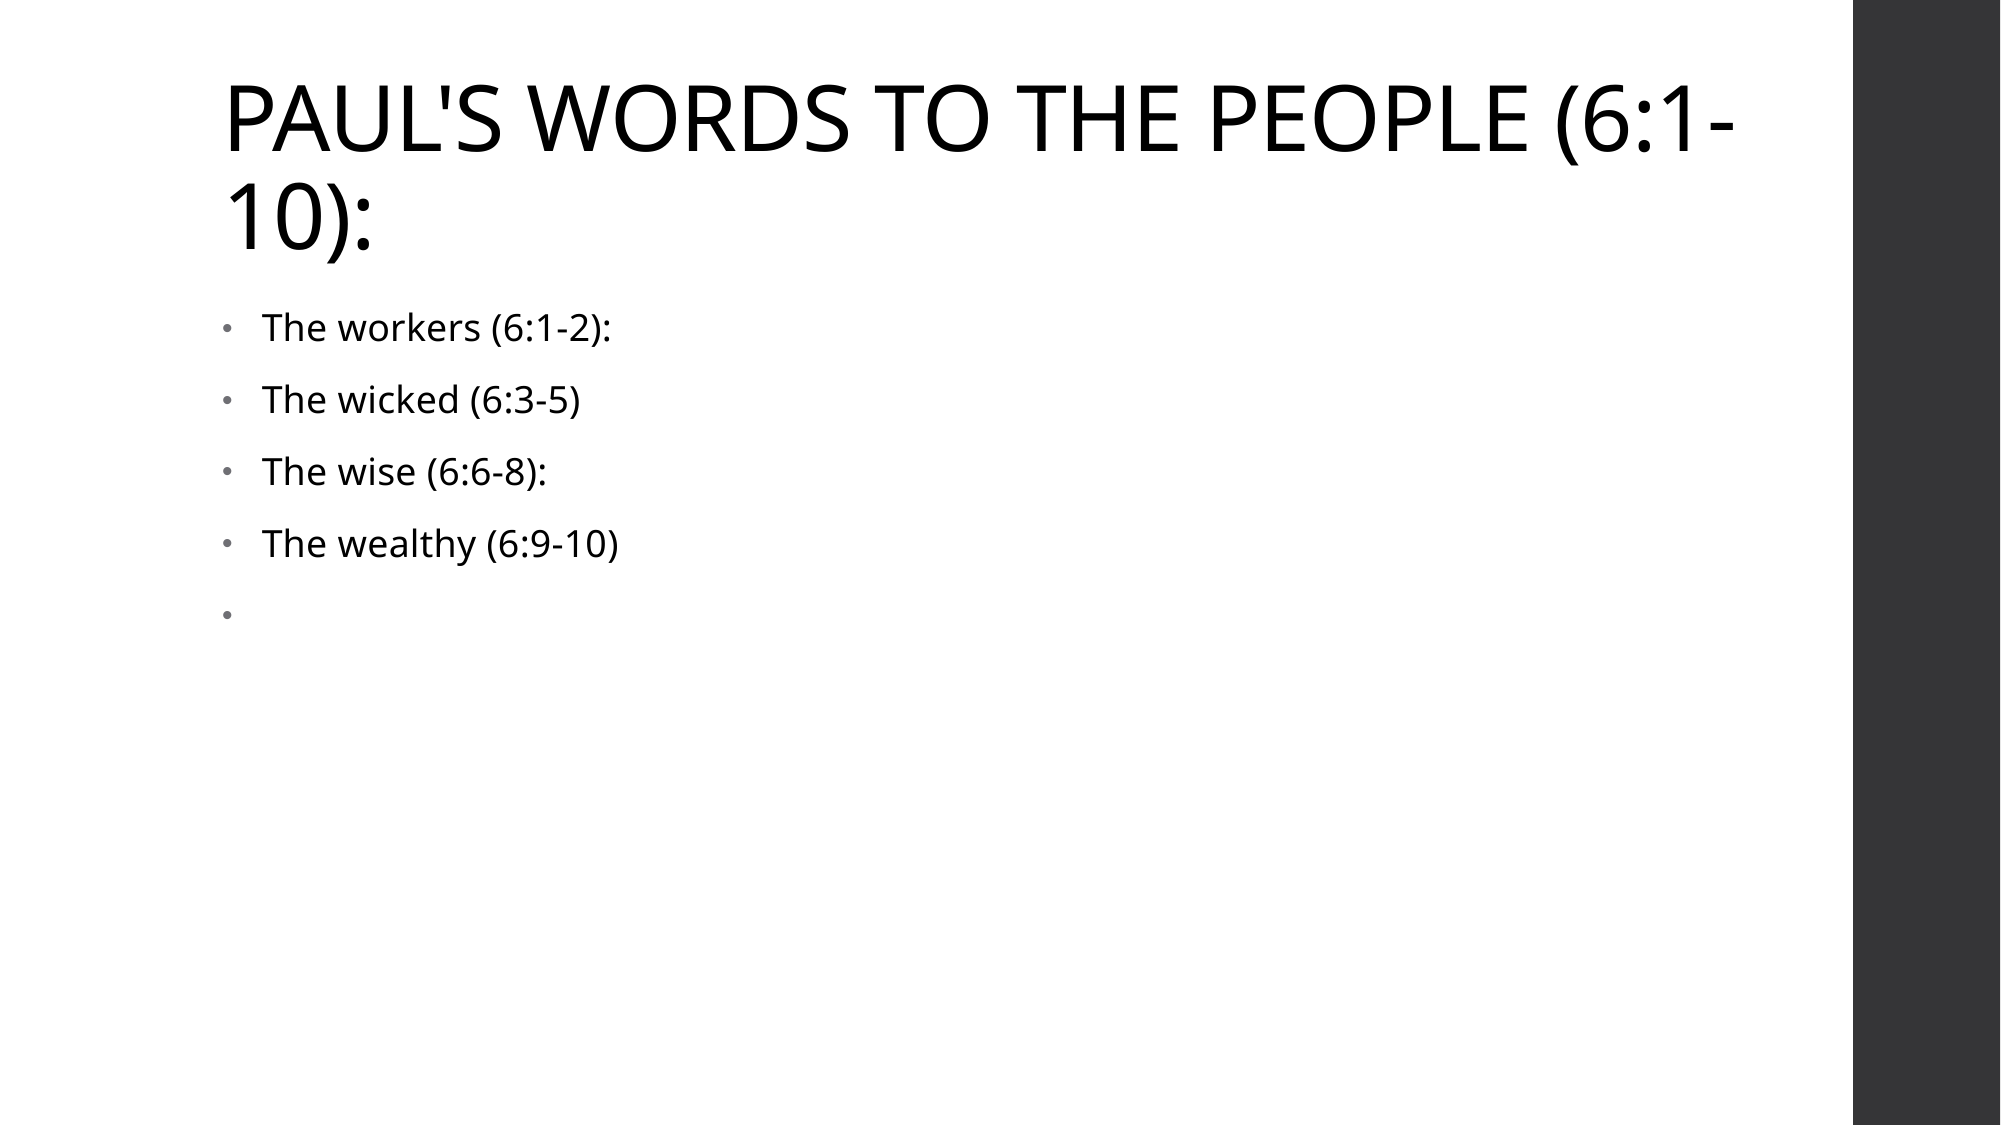

# PAUL'S WORDS TO THE PEOPLE (6:1-10):
 The workers (6:1-2):
 The wicked (6:3-5)
 The wise (6:6-8):
 The wealthy (6:9-10)